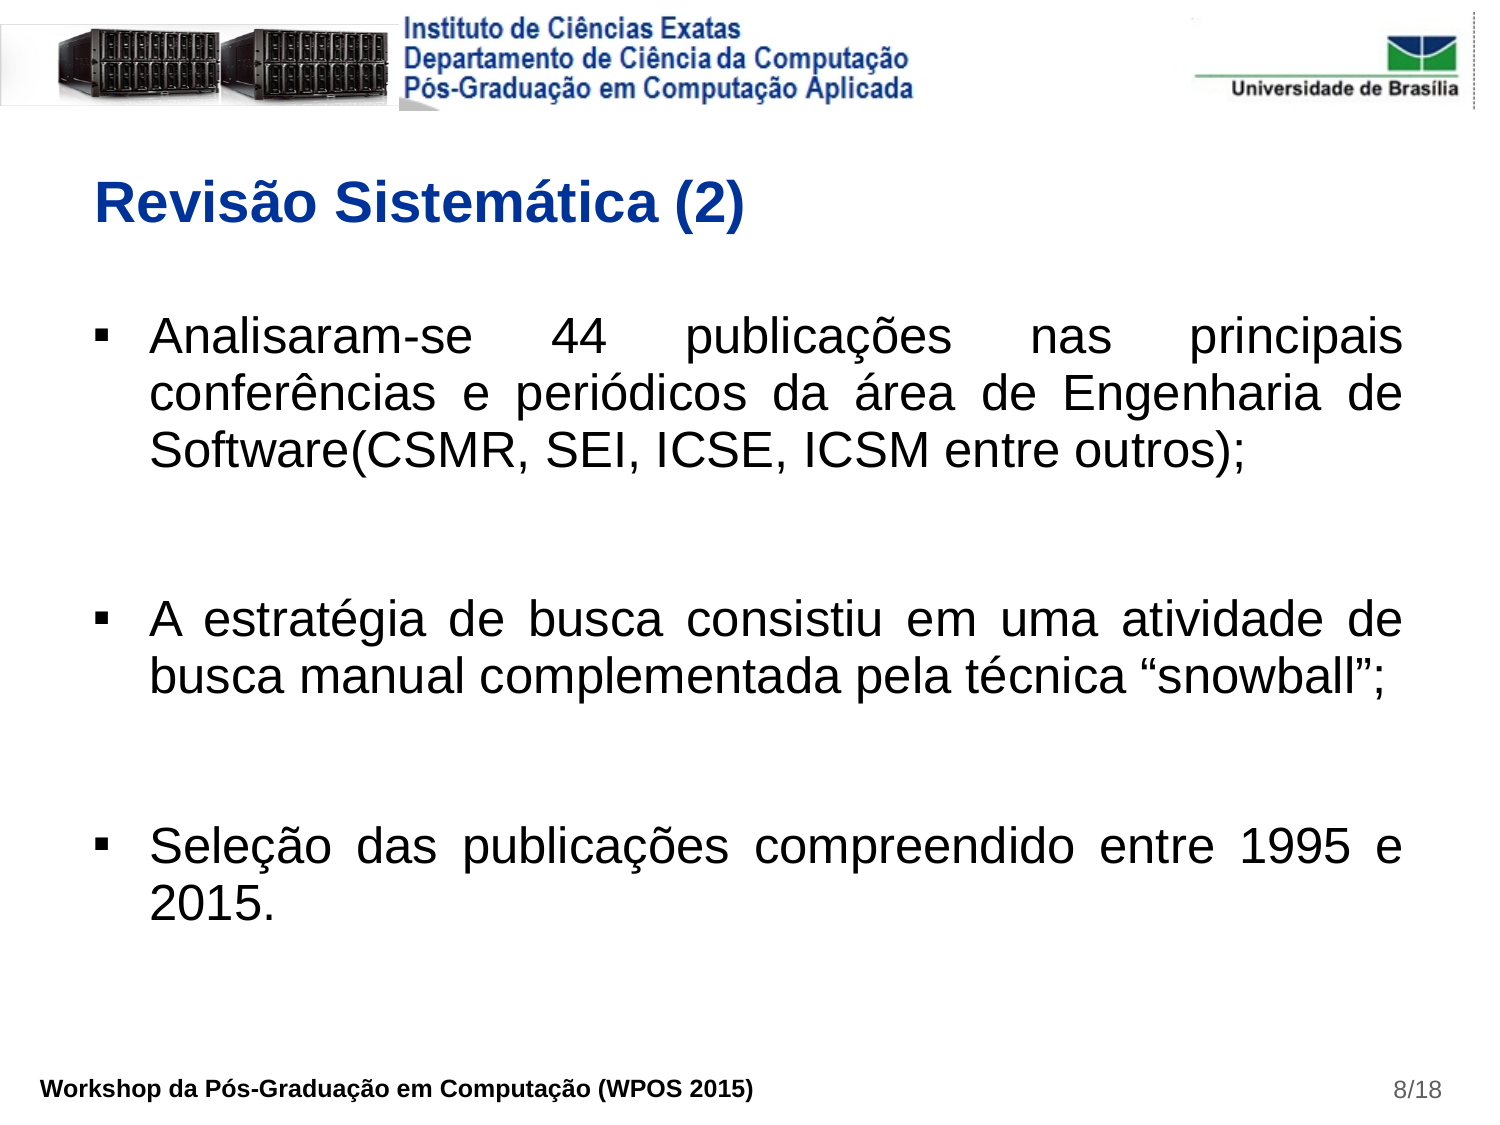

# Revisão Sistemática (2)
Analisaram-se 44 publicações nas principais conferências e periódicos da área de Engenharia de Software(CSMR, SEI, ICSE, ICSM entre outros);
A estratégia de busca consistiu em uma atividade de busca manual complementada pela técnica “snowball”;
Seleção das publicações compreendido entre 1995 e 2015.
Workshop da Pós-Graduação em Computação (WPOS 2015)